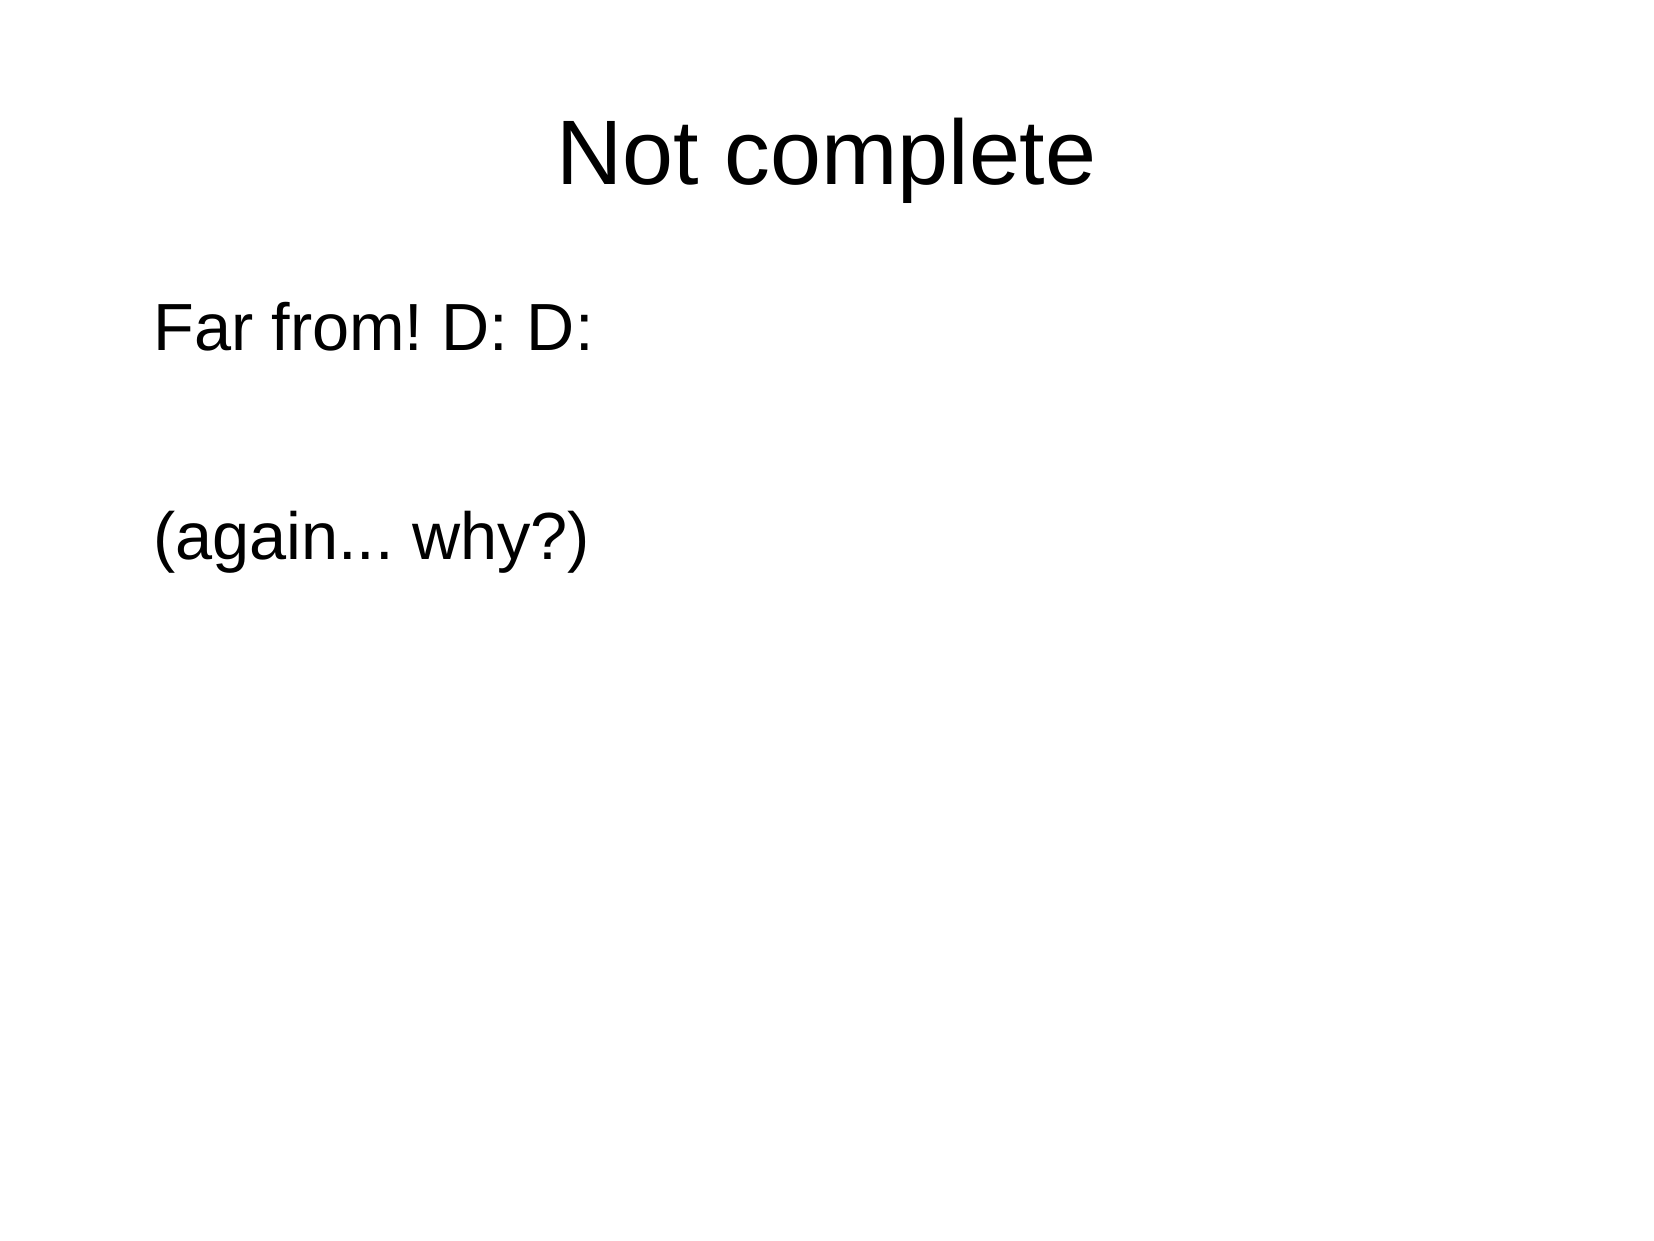

# Not complete
Far from! D: D:
(again... why?)